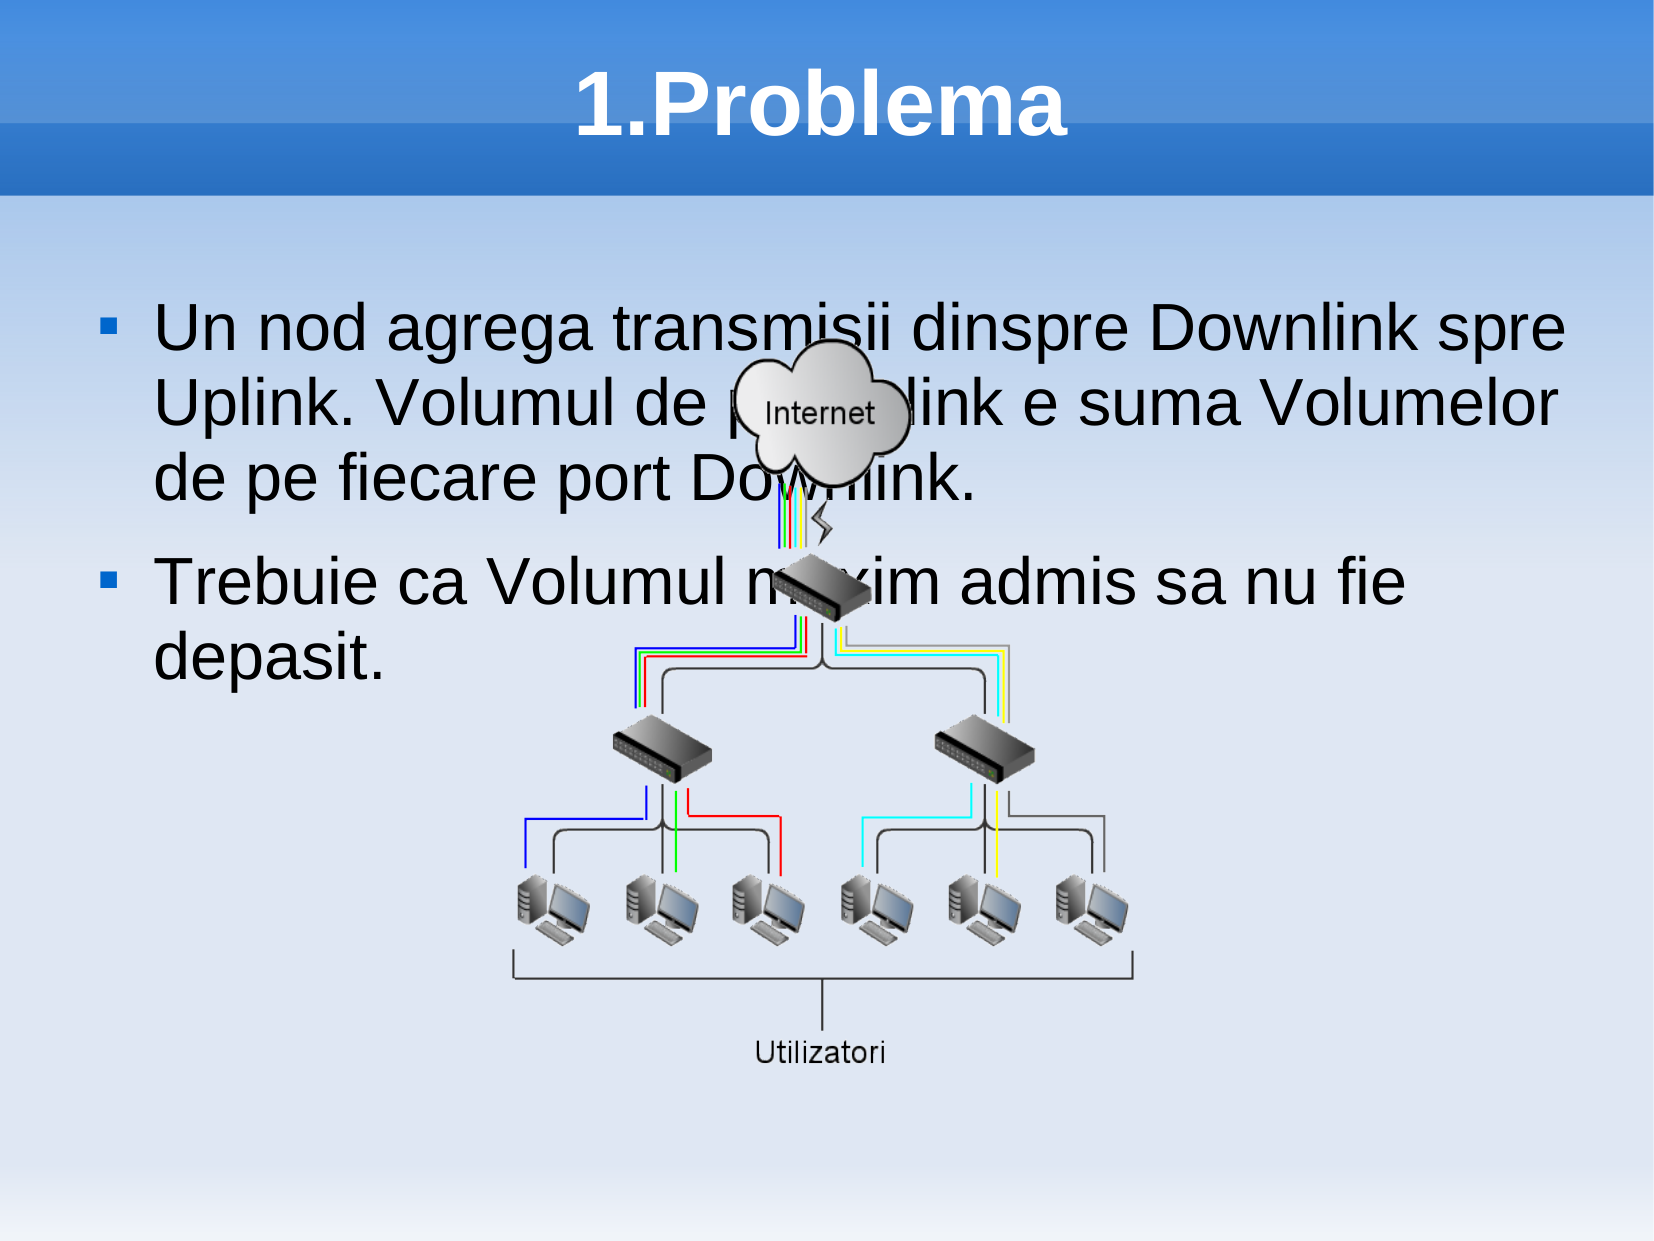

# 1.Problema
Un nod agrega transmisii dinspre Downlink spre Uplink. Volumul de pe Uplink e suma Volumelor de pe fiecare port Downlink.
Trebuie ca Volumul maxim admis sa nu fie depasit.